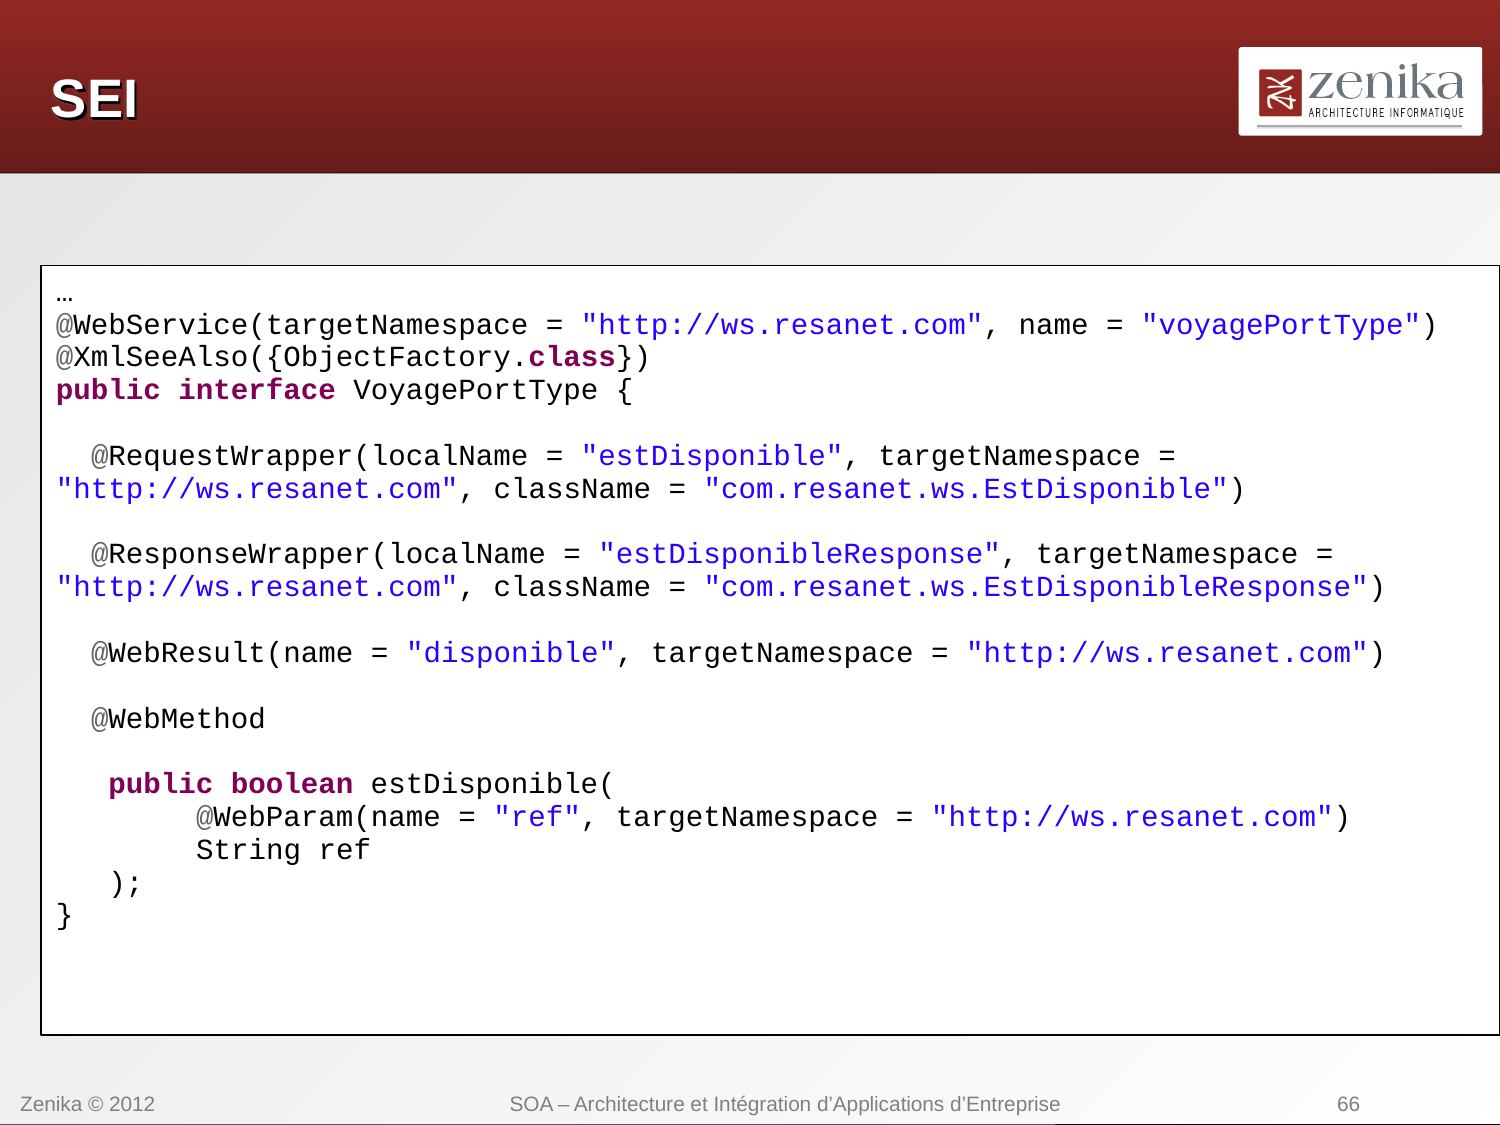

# SEI
…
@WebService(targetNamespace = "http://ws.resanet.com", name = "voyagePortType")
@XmlSeeAlso({ObjectFactory.class})
public interface VoyagePortType {
 @RequestWrapper(localName = "estDisponible", targetNamespace = "http://ws.resanet.com", className = "com.resanet.ws.EstDisponible")
 @ResponseWrapper(localName = "estDisponibleResponse", targetNamespace = "http://ws.resanet.com", className = "com.resanet.ws.EstDisponibleResponse")
 @WebResult(name = "disponible", targetNamespace = "http://ws.resanet.com")
 @WebMethod
 public boolean estDisponible(
 @WebParam(name = "ref", targetNamespace = "http://ws.resanet.com")
 String ref
 );
}